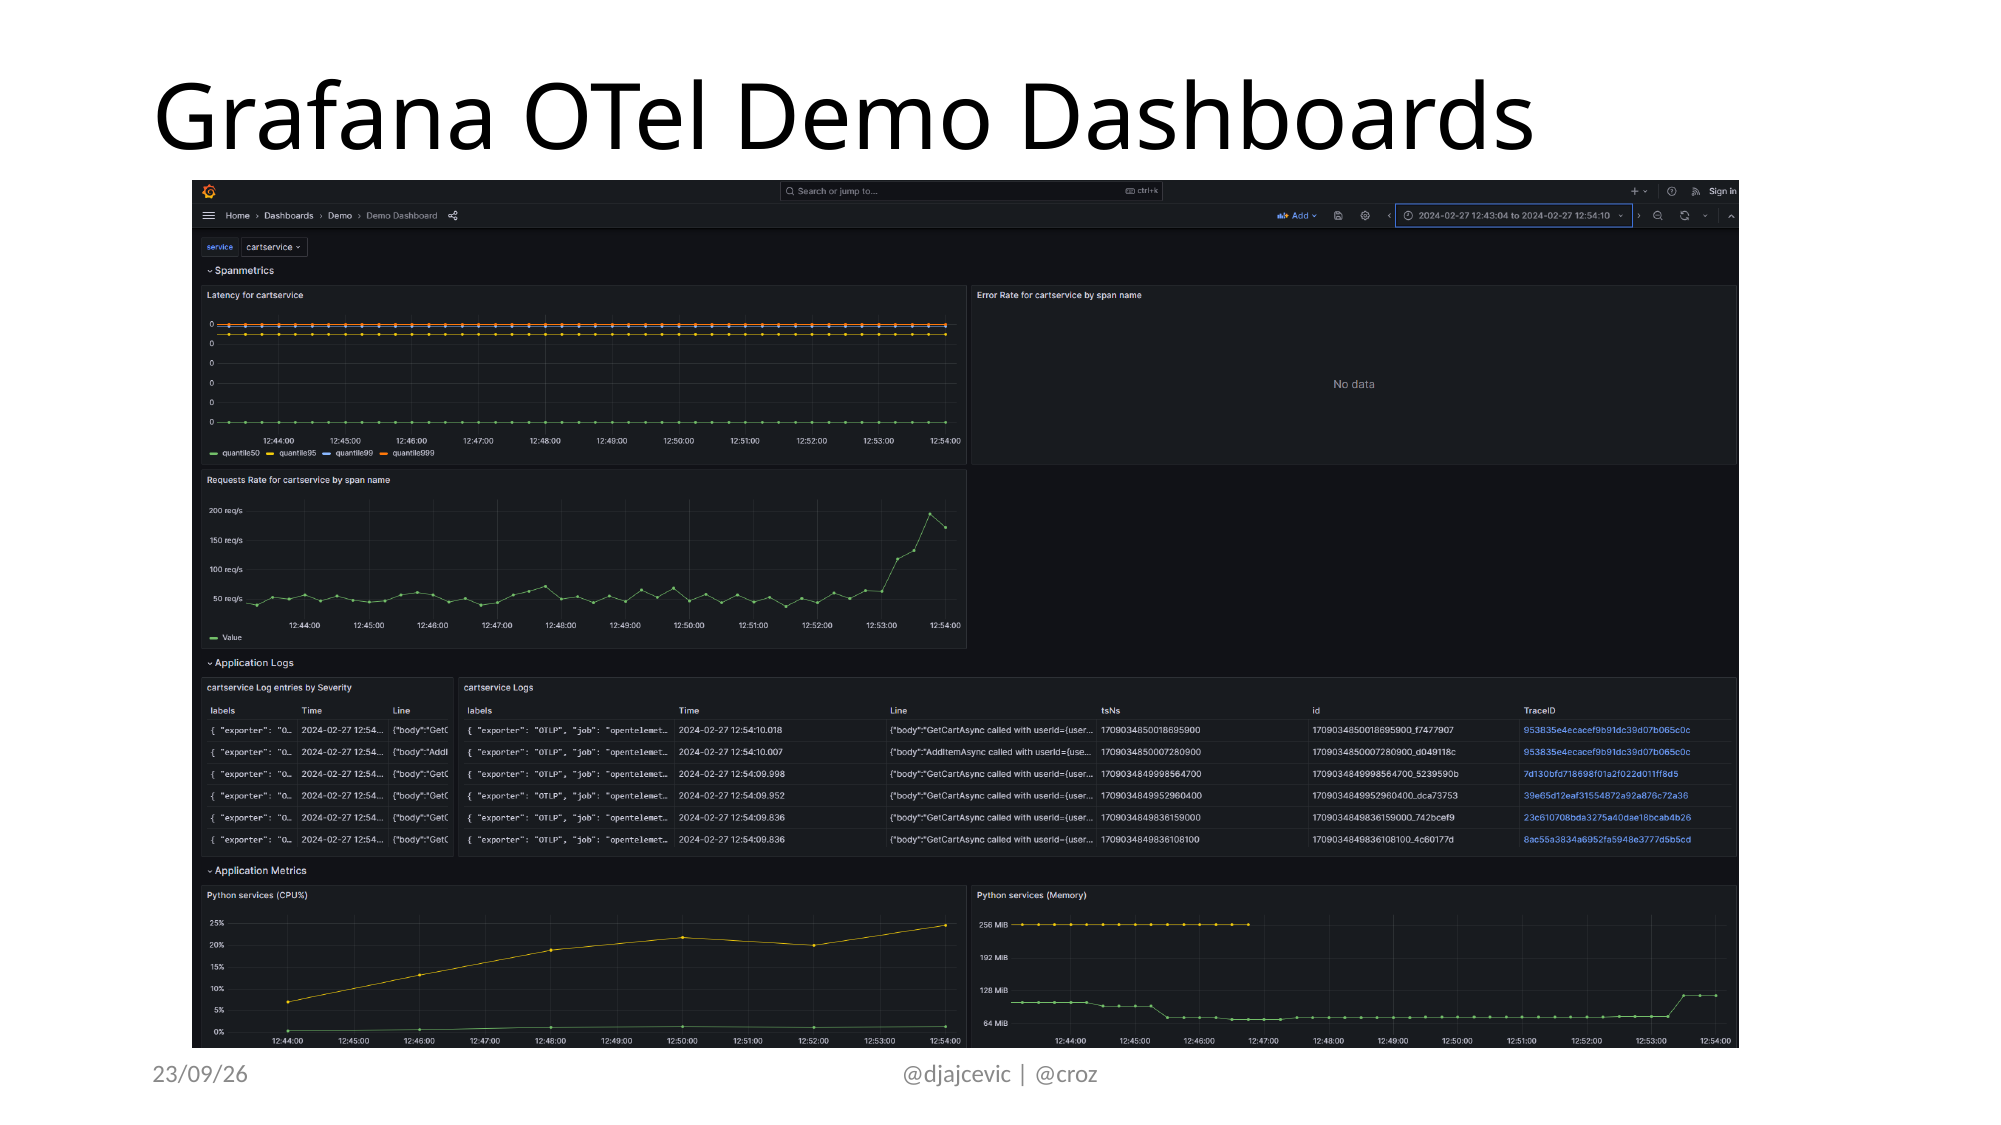

# Grafana OTel Demo Dashboards
@djajcevic | @croz